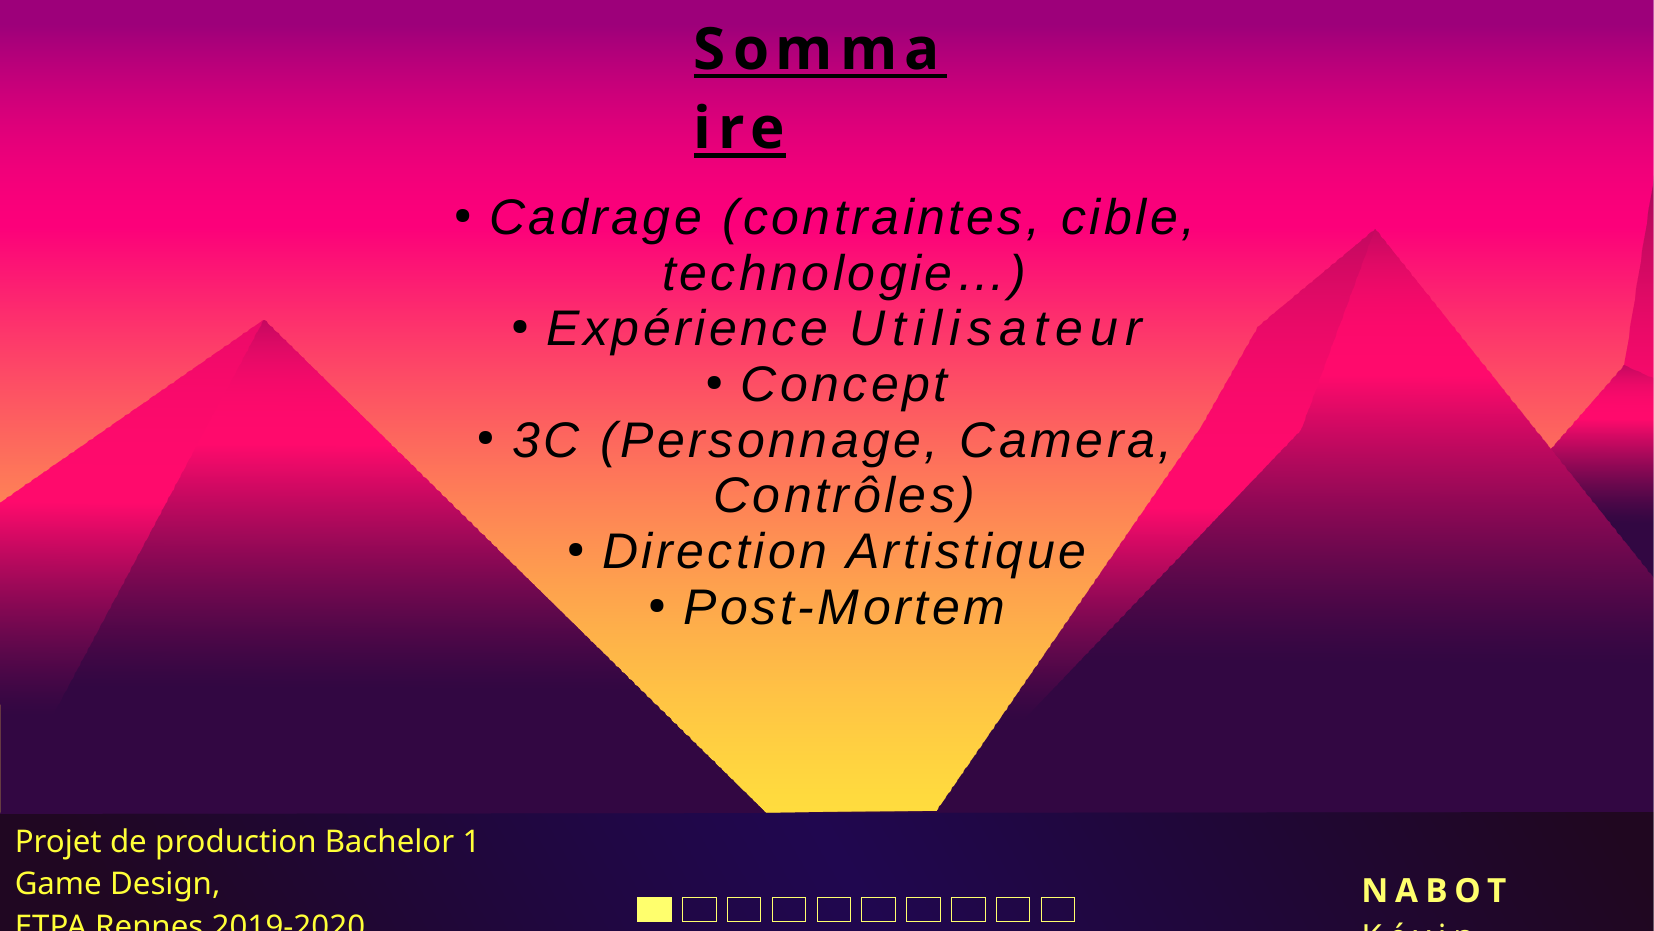

Sommaire
Cadrage (contraintes, cible, technologie…)
Expérience Utilisateur
Concept
3C (Personnage, Camera, Contrôles)
Direction Artistique
Post-Mortem
Projet de production Bachelor 1 Game Design,
ETPA Rennes 2019-2020
NABOT Kévin